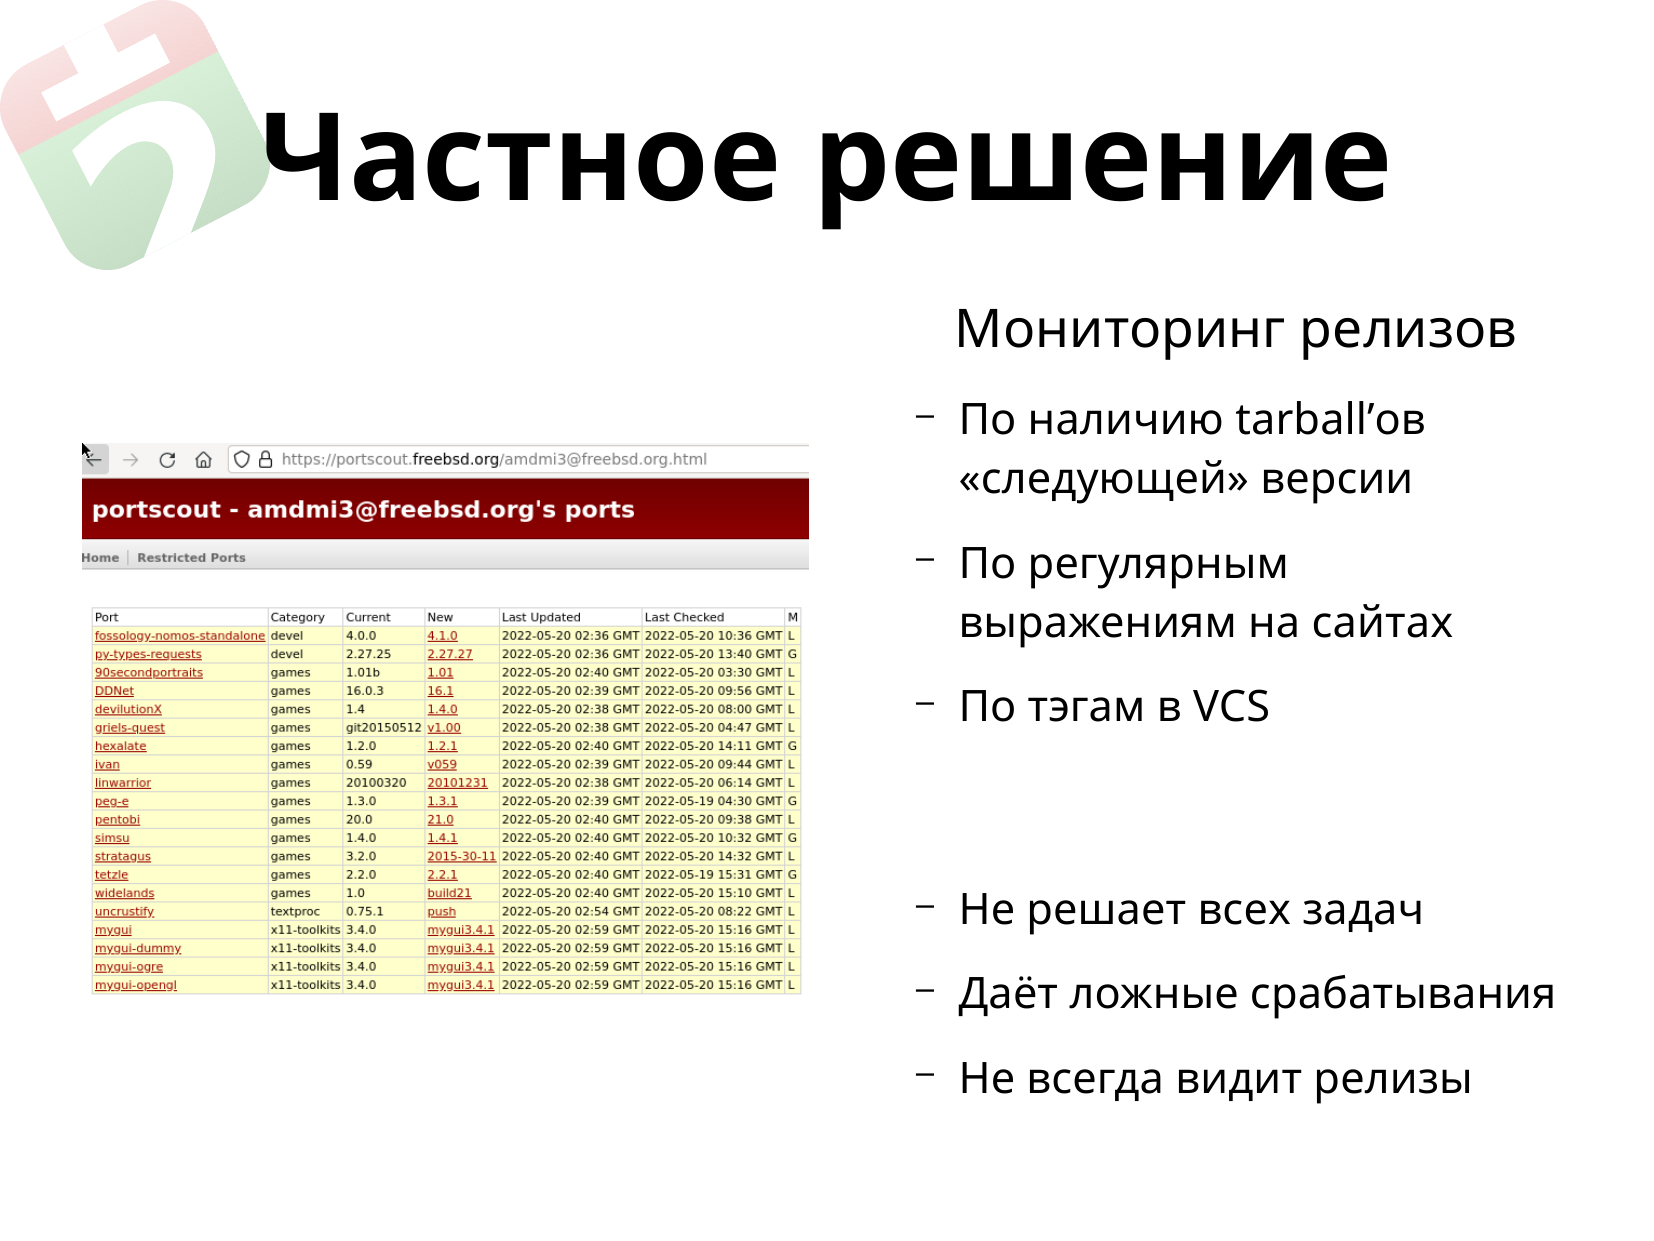

# Частное решение
Мониторинг релизов
По наличию tarball’ов «следующей» версии
По регулярным выражениям на сайтах
По тэгам в VCS
Не решает всех задач
Даёт ложные срабатывания
Не всегда видит релизы